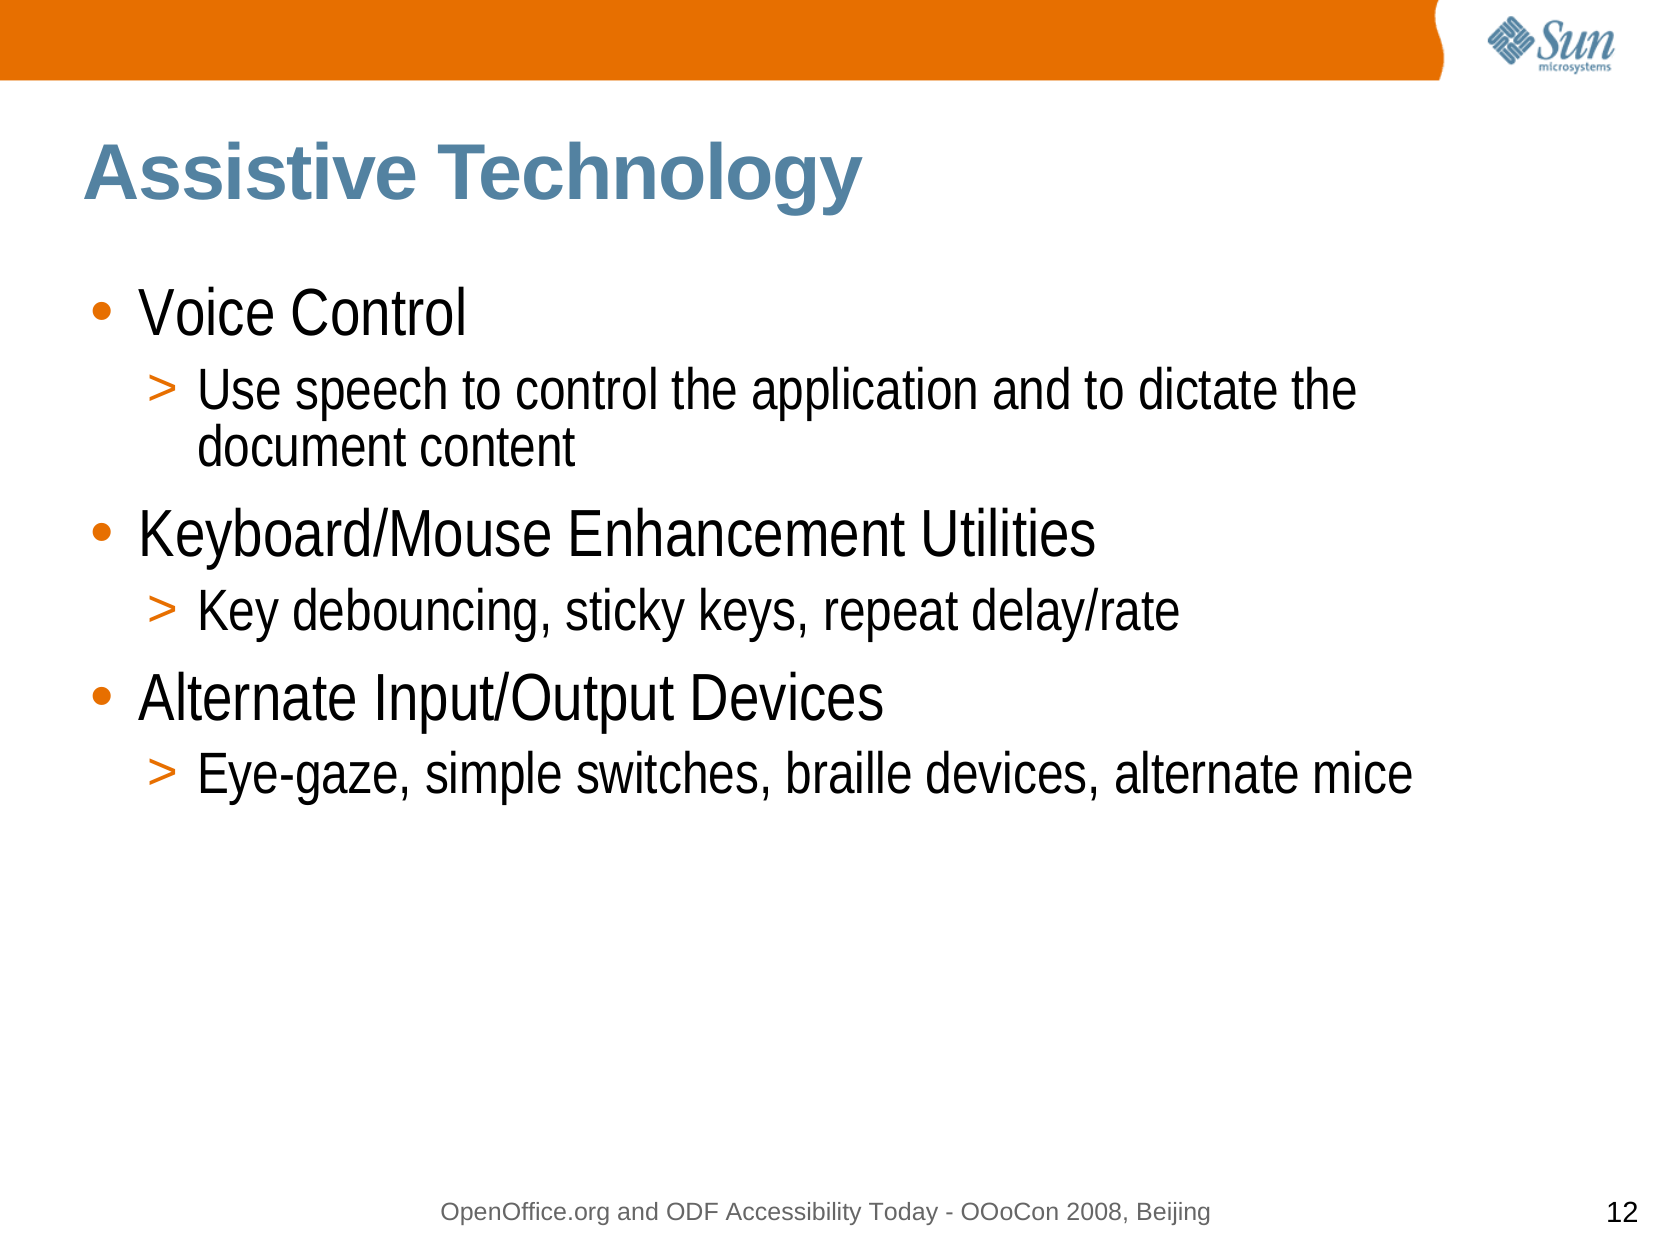

# Assistive Technology
Voice Control
Use speech to control the application and to dictate the document content
Keyboard/Mouse Enhancement Utilities
Key debouncing, sticky keys, repeat delay/rate
Alternate Input/Output Devices
Eye-gaze, simple switches, braille devices, alternate mice